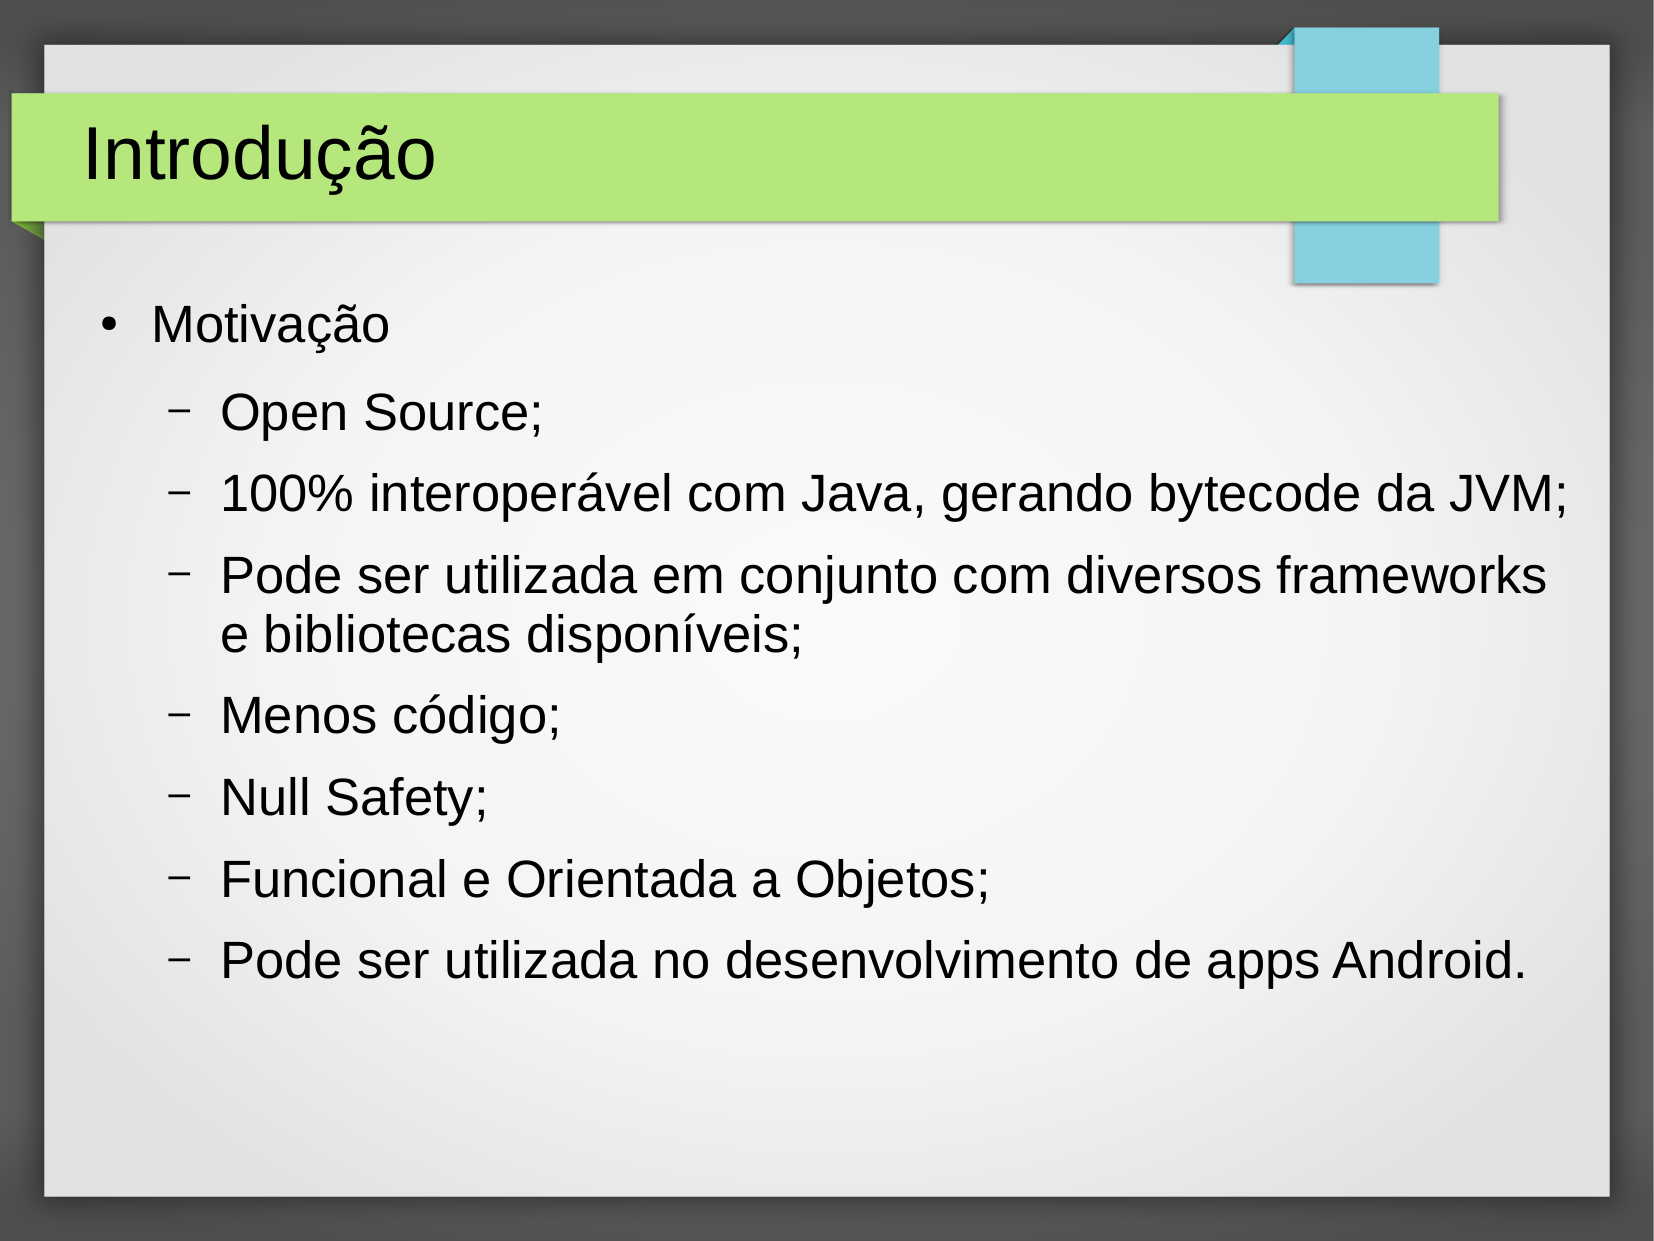

# Introdução
Motivação
Open Source;
100% interoperável com Java, gerando bytecode da JVM;
Pode ser utilizada em conjunto com diversos frameworks e bibliotecas disponíveis;
Menos código;
Null Safety;
Funcional e Orientada a Objetos;
Pode ser utilizada no desenvolvimento de apps Android.